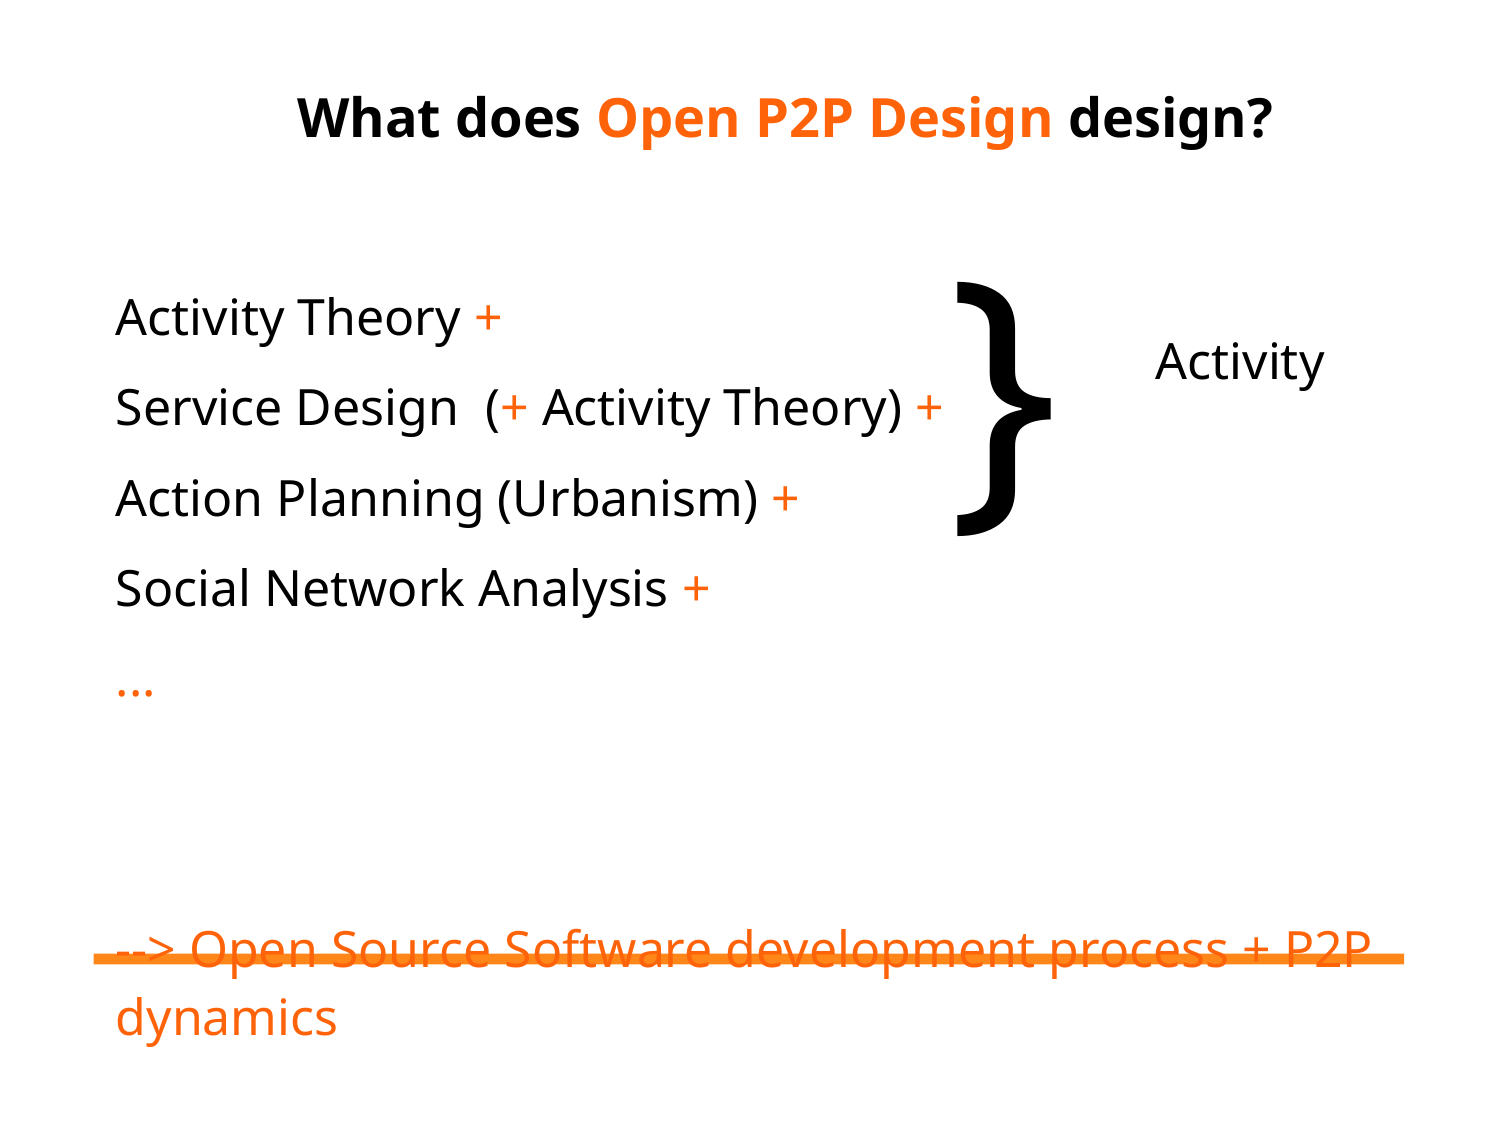

# What does Open P2P Design design?
}
Activity Theory +
Service Design (+ Activity Theory) +
Action Planning (Urbanism) +
Social Network Analysis +
...
--> Open Source Software development process + P2P dynamics
Self-reflexive (metadesign): activity self-analysis + design -->
* analyse and design the design activity itself
* easier to participate and to suggest changes
* shared understanding of the collaborative process
Activity